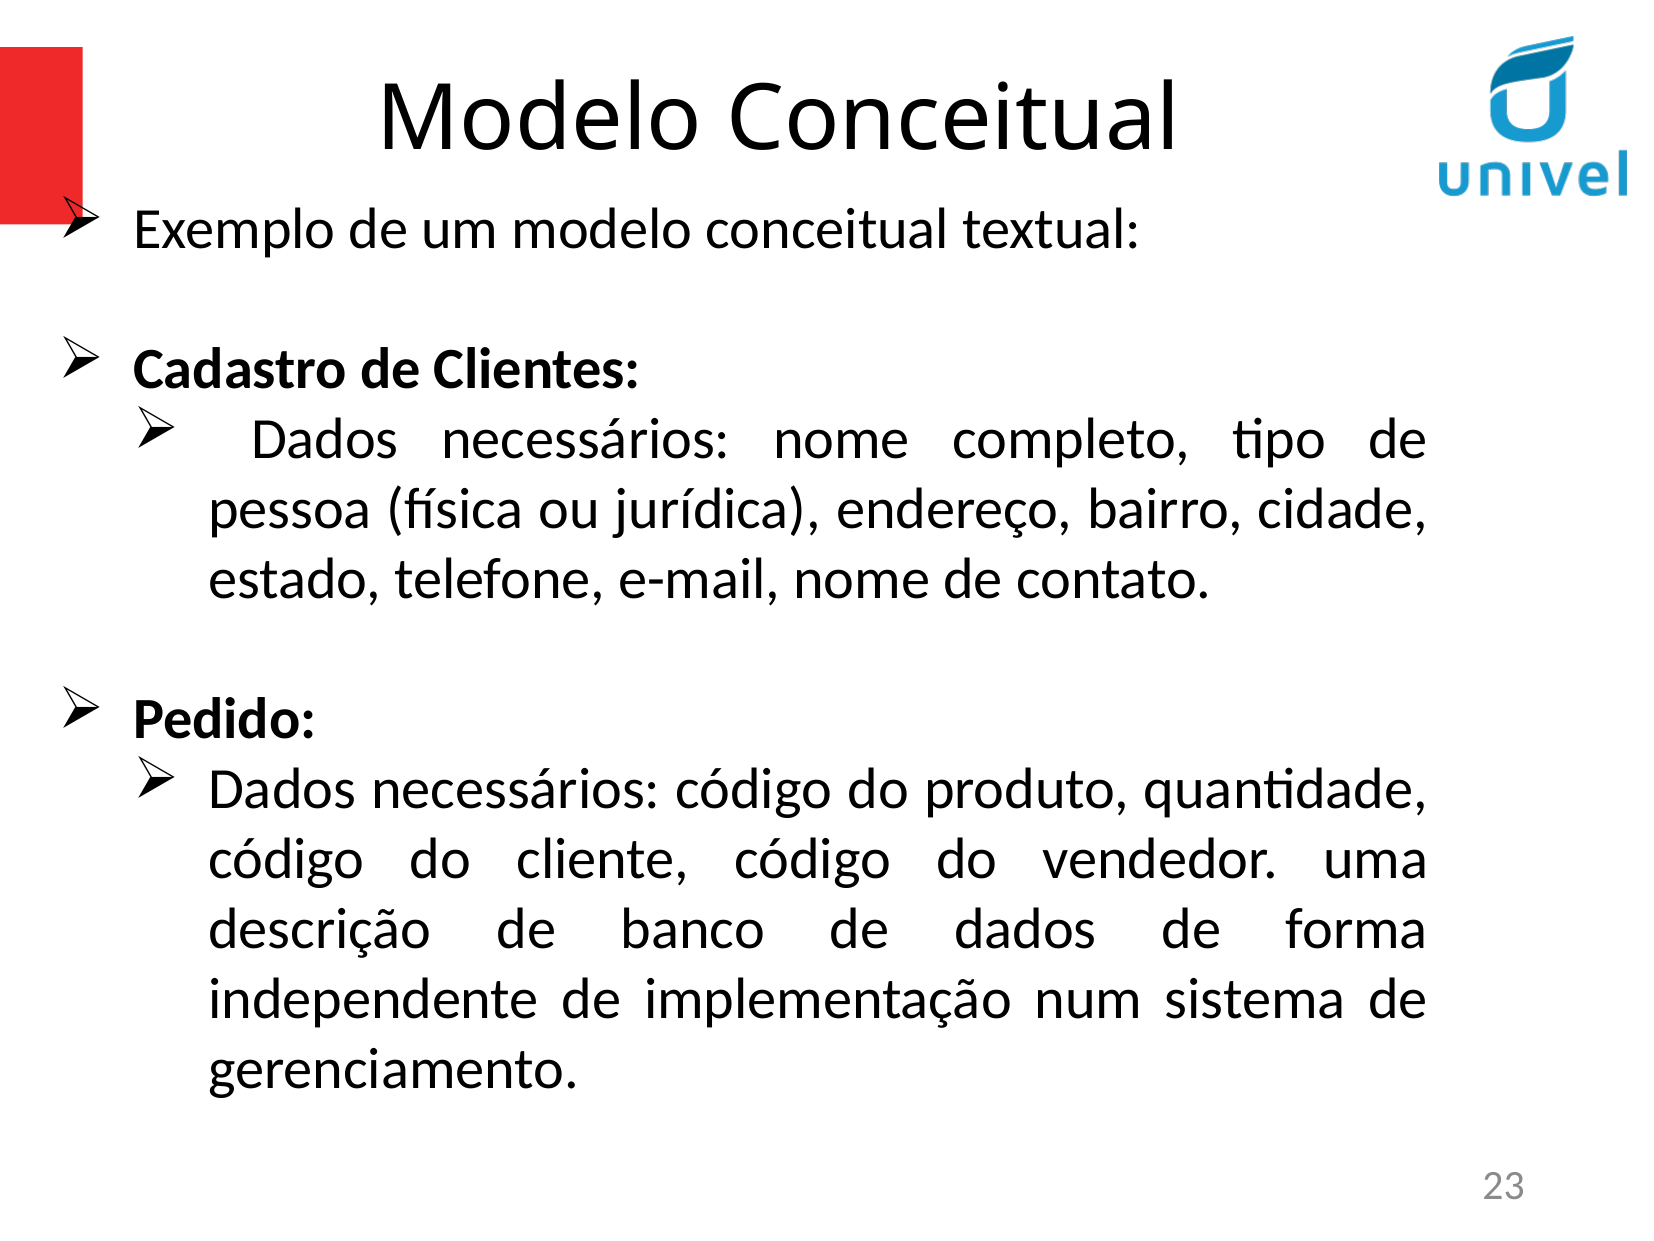

# Modelo Conceitual
Exemplo de um modelo conceitual textual:
Cadastro de Clientes:
 Dados necessários: nome completo, tipo de pessoa (física ou jurídica), endereço, bairro, cidade, estado, telefone, e-mail, nome de contato.
Pedido:
Dados necessários: código do produto, quantidade, código do cliente, código do vendedor. uma descrição de banco de dados de forma independente de implementação num sistema de gerenciamento.